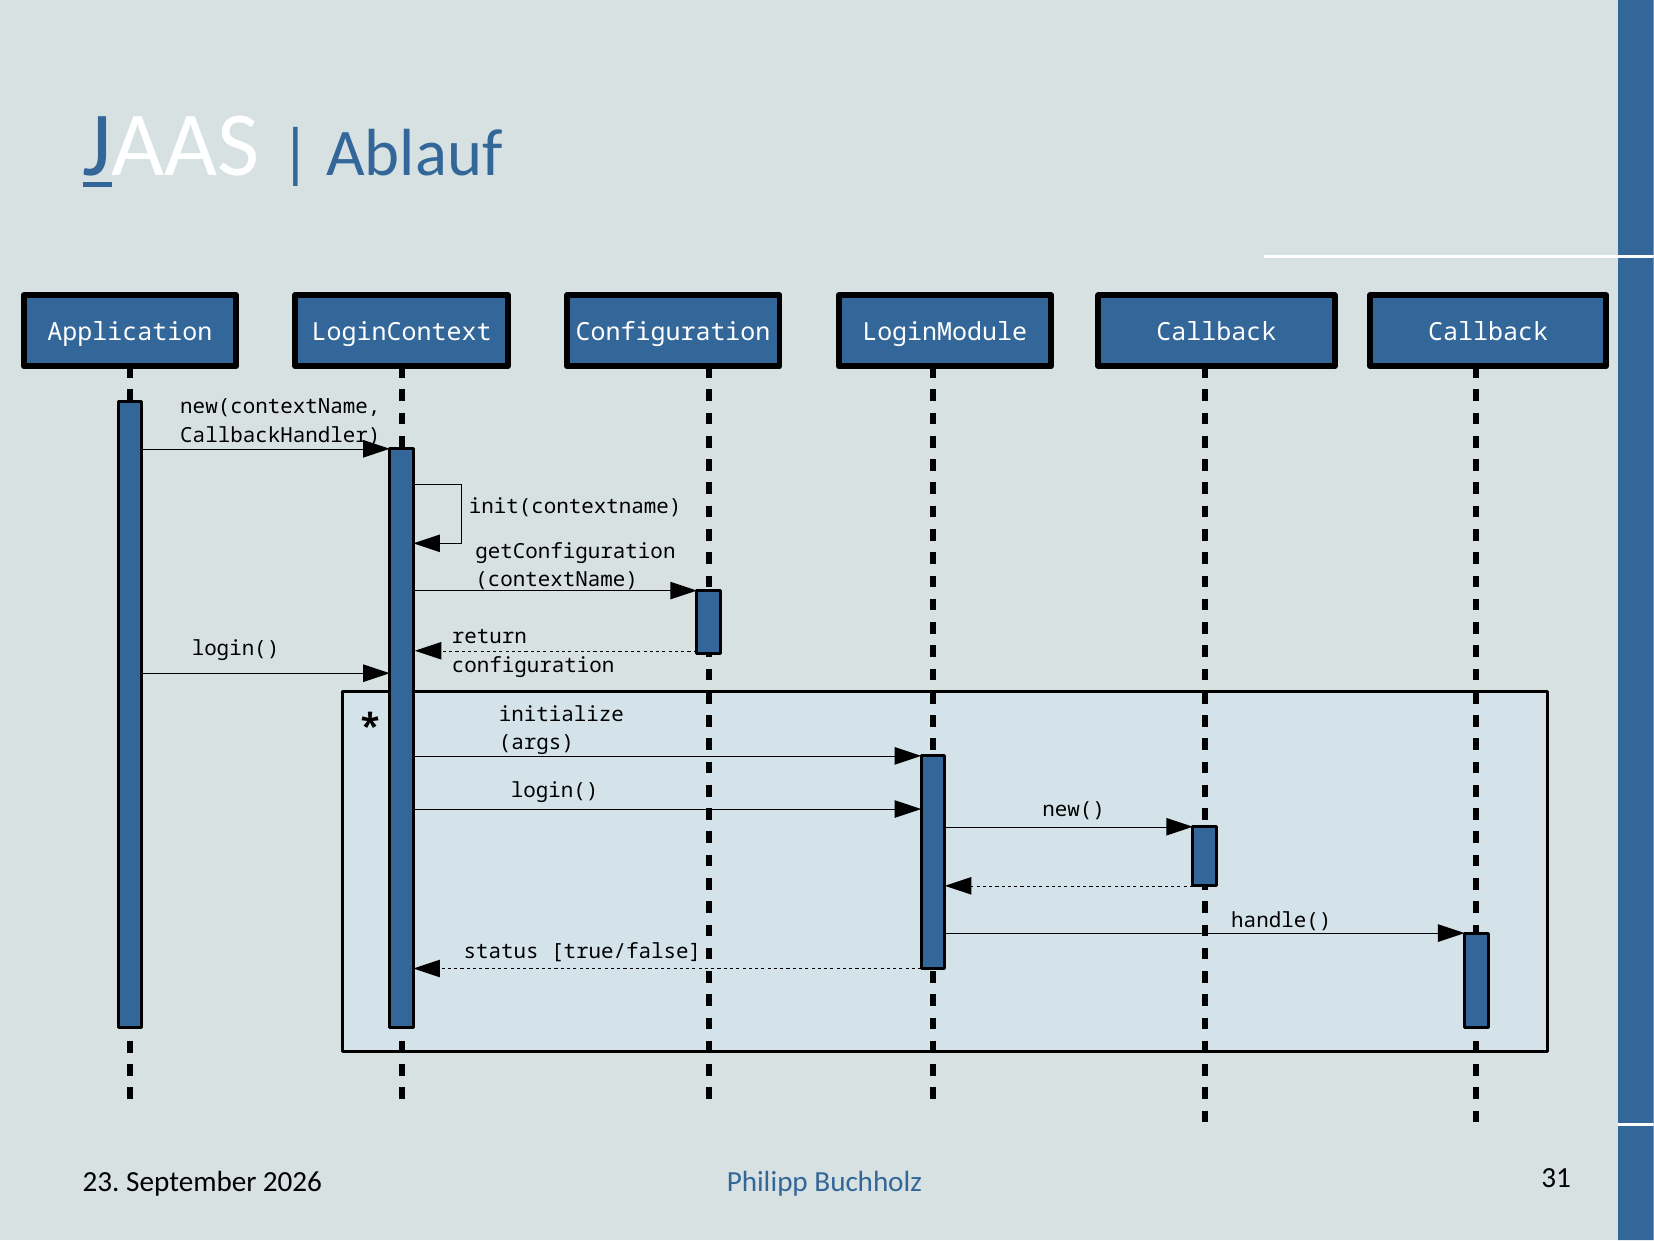

# JAAS | Ablauf
Application
LoginContext
Configuration
LoginModule
Callback
Callback
new(contextName, CallbackHandler)
init(contextname)
getConfiguration
(contextName)
return configuration
login()
*
initialize
(args)
login()
new()
handle()
status [true/false]
31